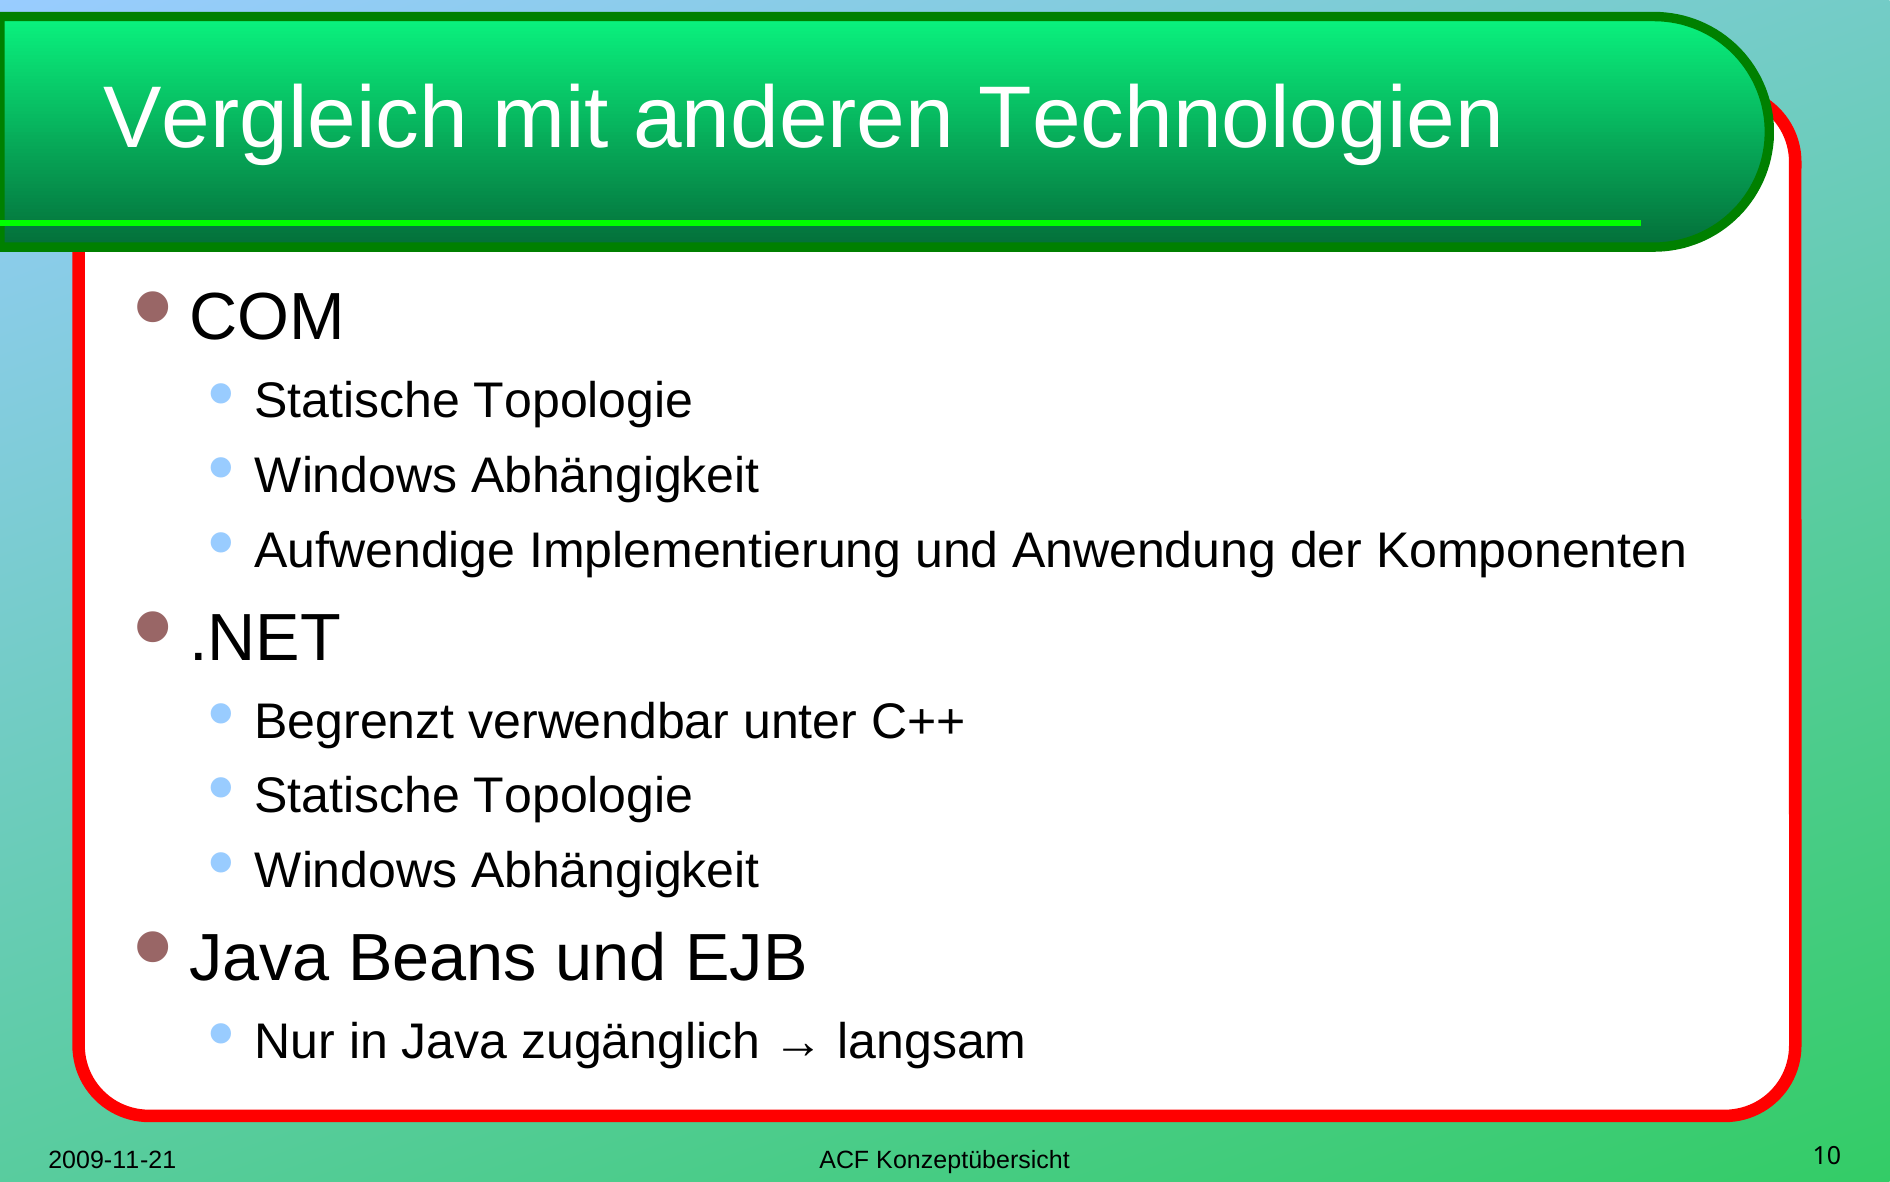

# Vergleich mit anderen Technologien
COM
Statische Topologie
Windows Abhängigkeit
Aufwendige Implementierung und Anwendung der Komponenten
.NET
Begrenzt verwendbar unter C++
Statische Topologie
Windows Abhängigkeit
Java Beans und EJB
Nur in Java zugänglich → langsam
ACF Konzeptübersicht
2009-11-21
10